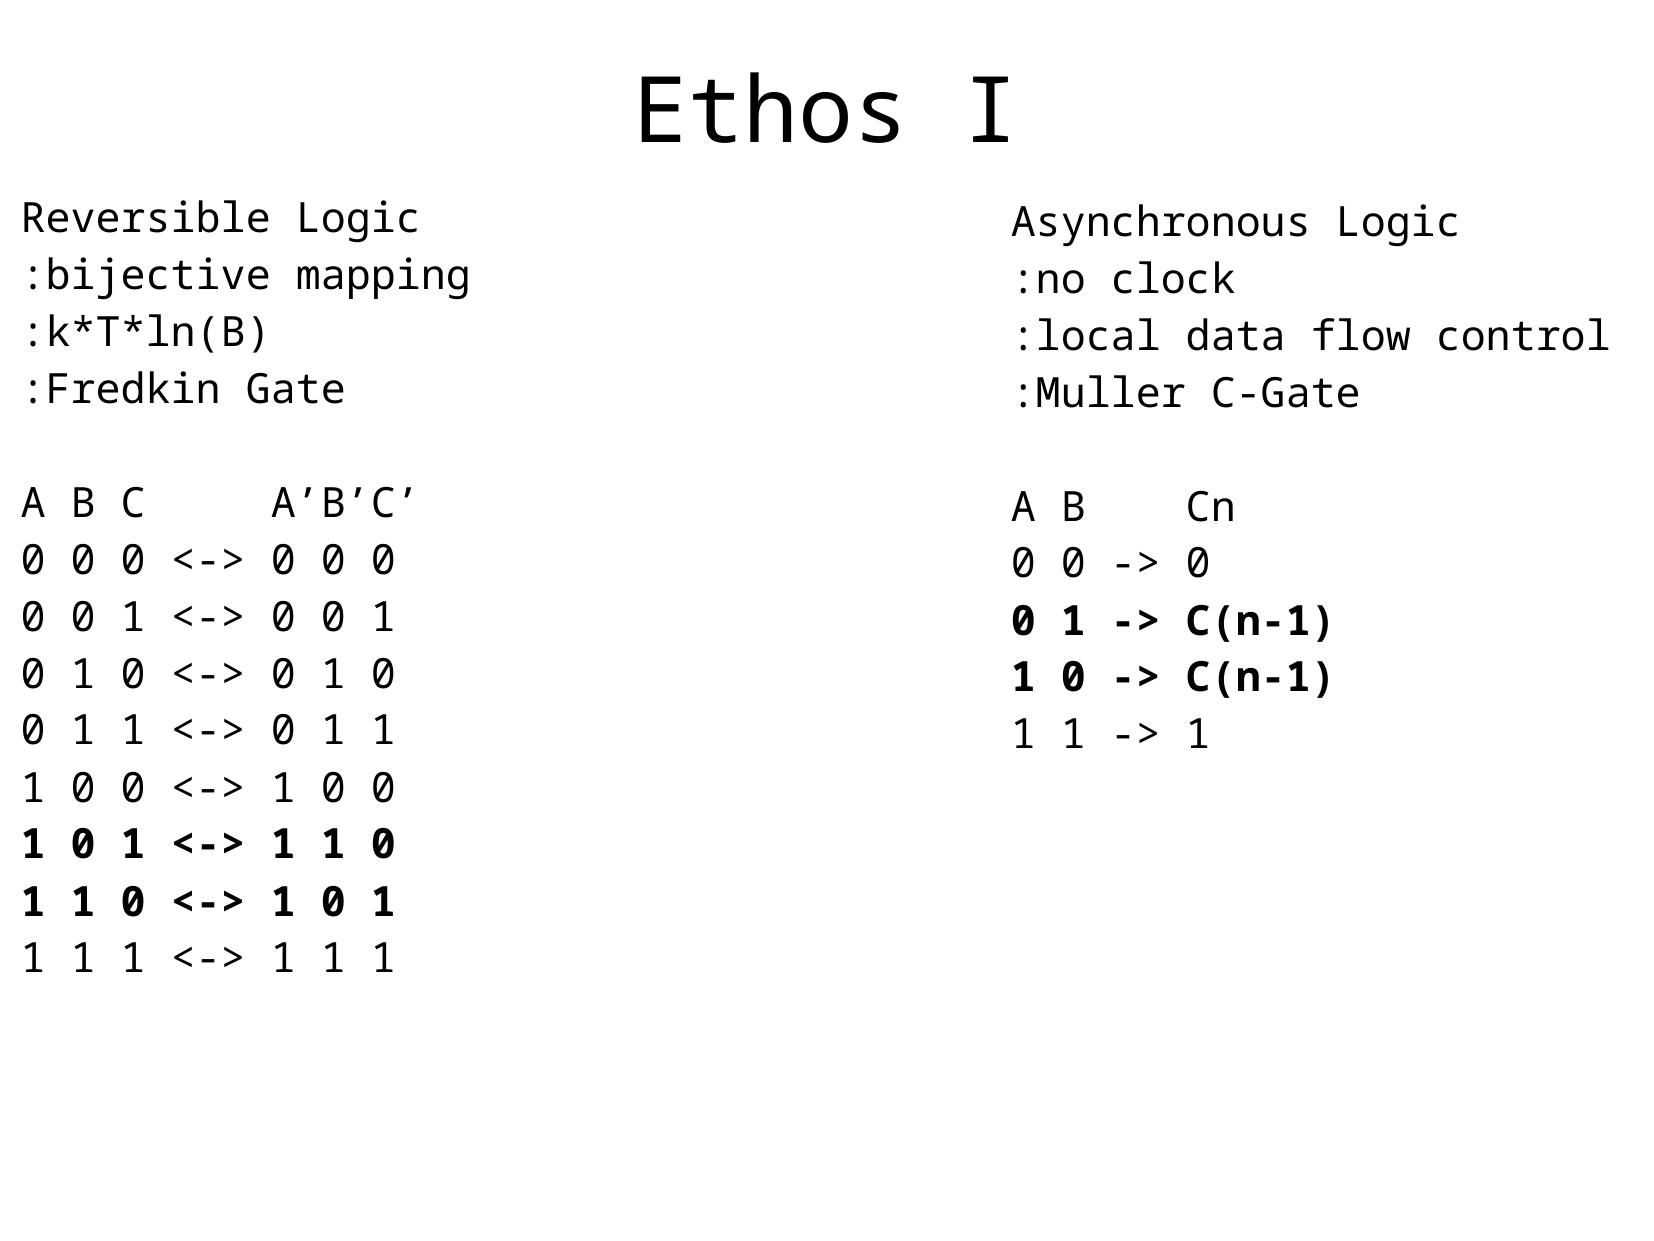

# Ethos I
Reversible Logic
:bijective mapping
:k*T*ln(B)
:Fredkin Gate
A B C A’B’C’
0 0 0 <-> 0 0 0
0 0 1 <-> 0 0 1
0 1 0 <-> 0 1 0
0 1 1 <-> 0 1 1
1 0 0 <-> 1 0 0
1 0 1 <-> 1 1 0
1 1 0 <-> 1 0 1
1 1 1 <-> 1 1 1
Asynchronous Logic
:no clock
:local data flow control
:Muller C-Gate
A B Cn
0 0 -> 0
0 1 -> C(n-1)
1 0 -> C(n-1)
1 1 -> 1